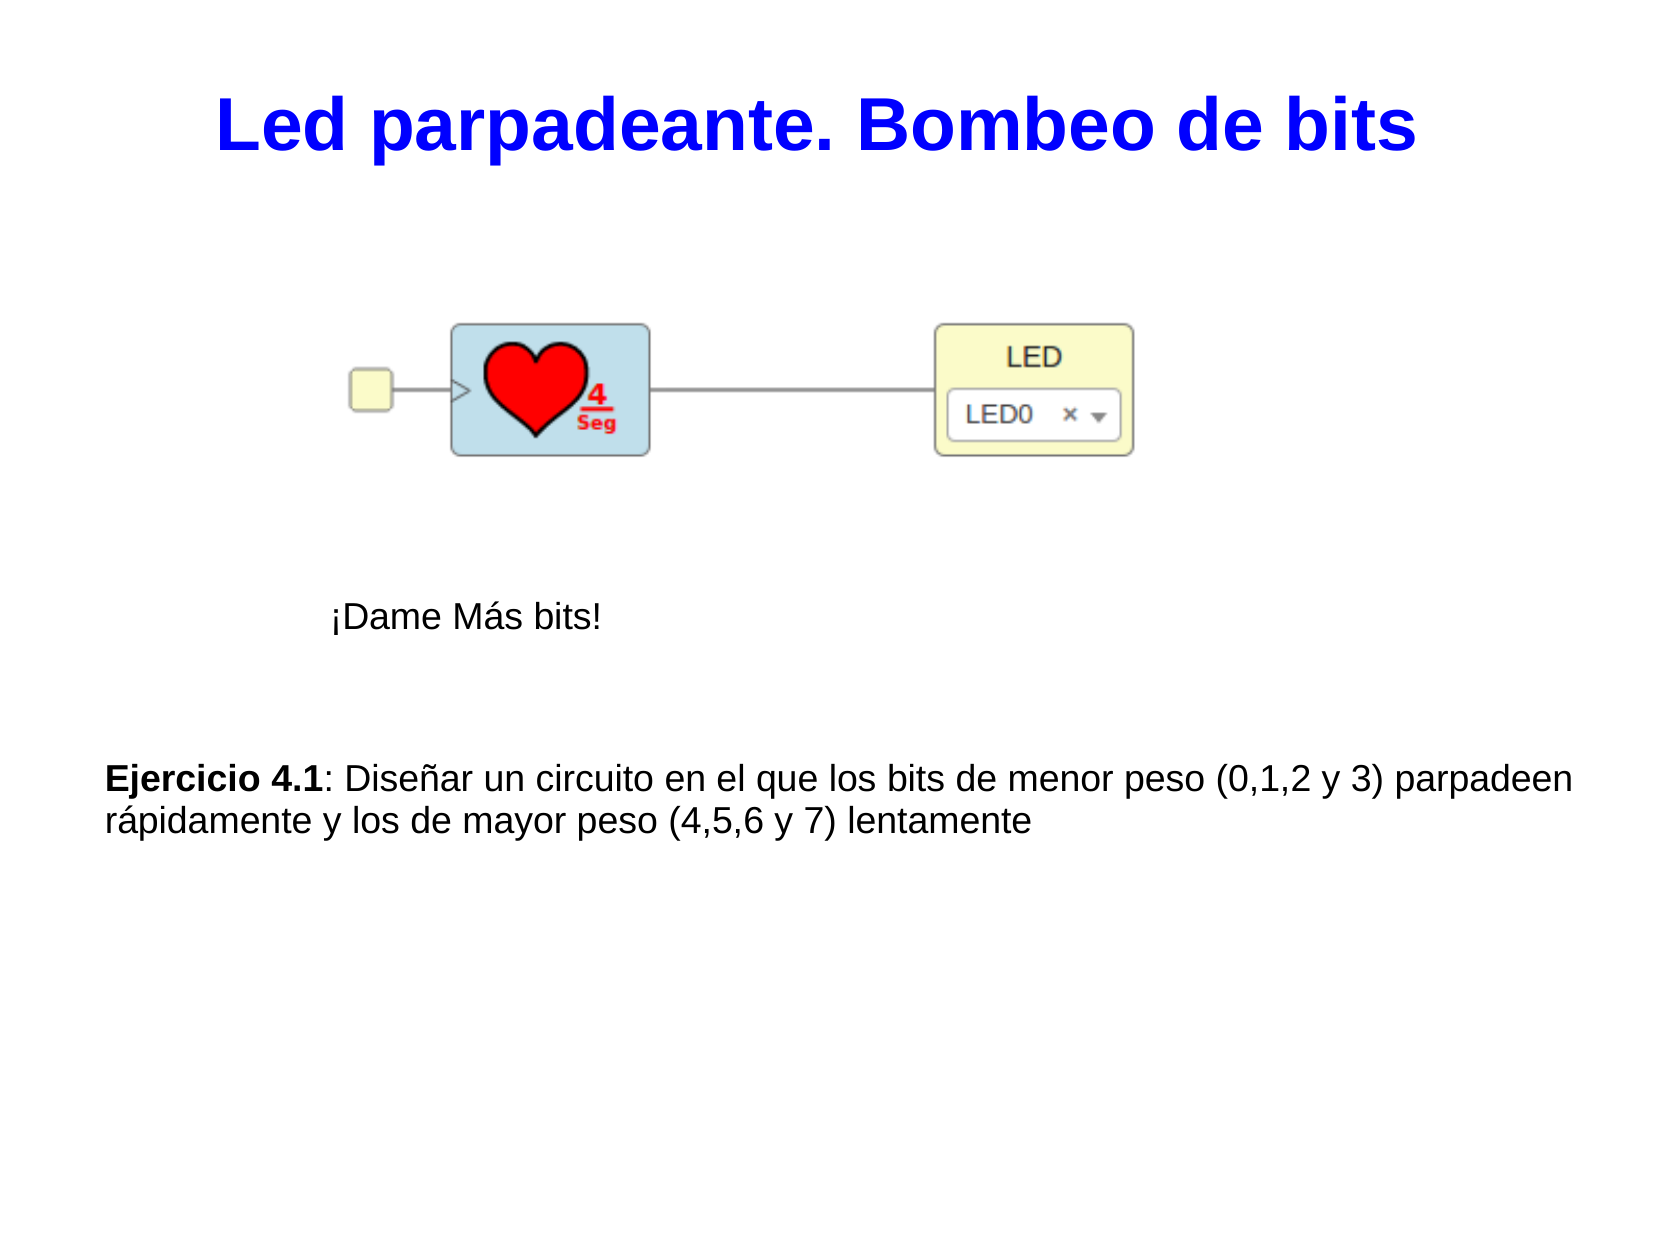

Led parpadeante. Bombeo de bits
¡Dame Más bits!
Ejercicio 4.1: Diseñar un circuito en el que los bits de menor peso (0,1,2 y 3) parpadeen
rápidamente y los de mayor peso (4,5,6 y 7) lentamente